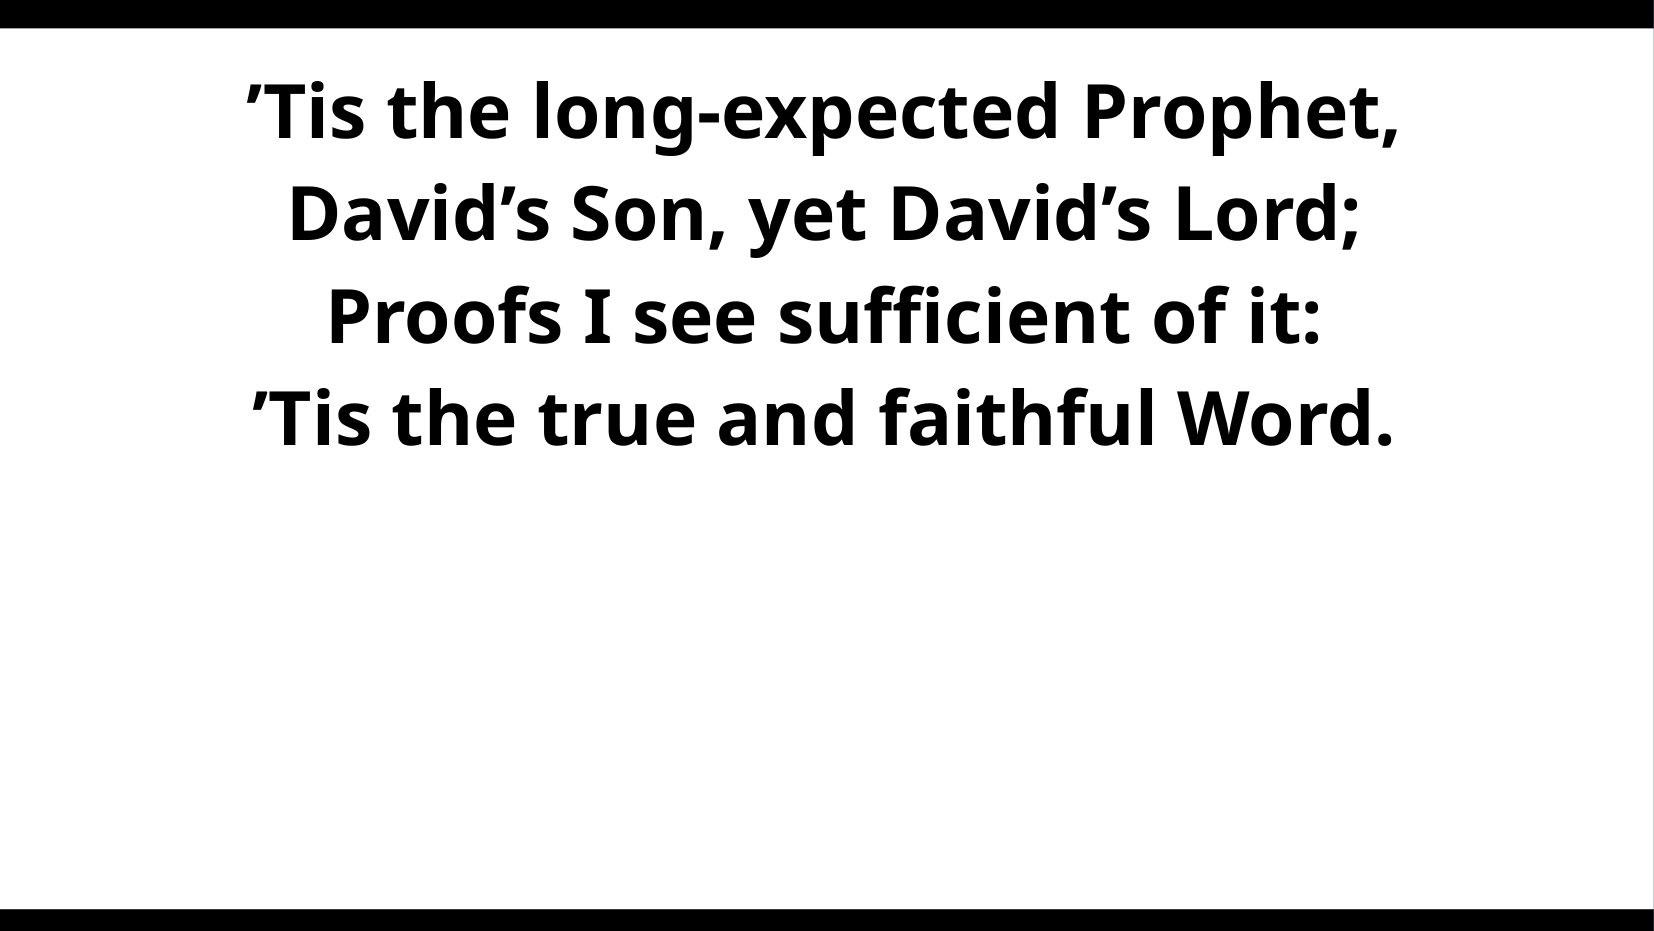

’Tis the long-expected Prophet,
David’s Son, yet David’s Lord;
Proofs I see sufficient of it:
’Tis the true and faithful Word.